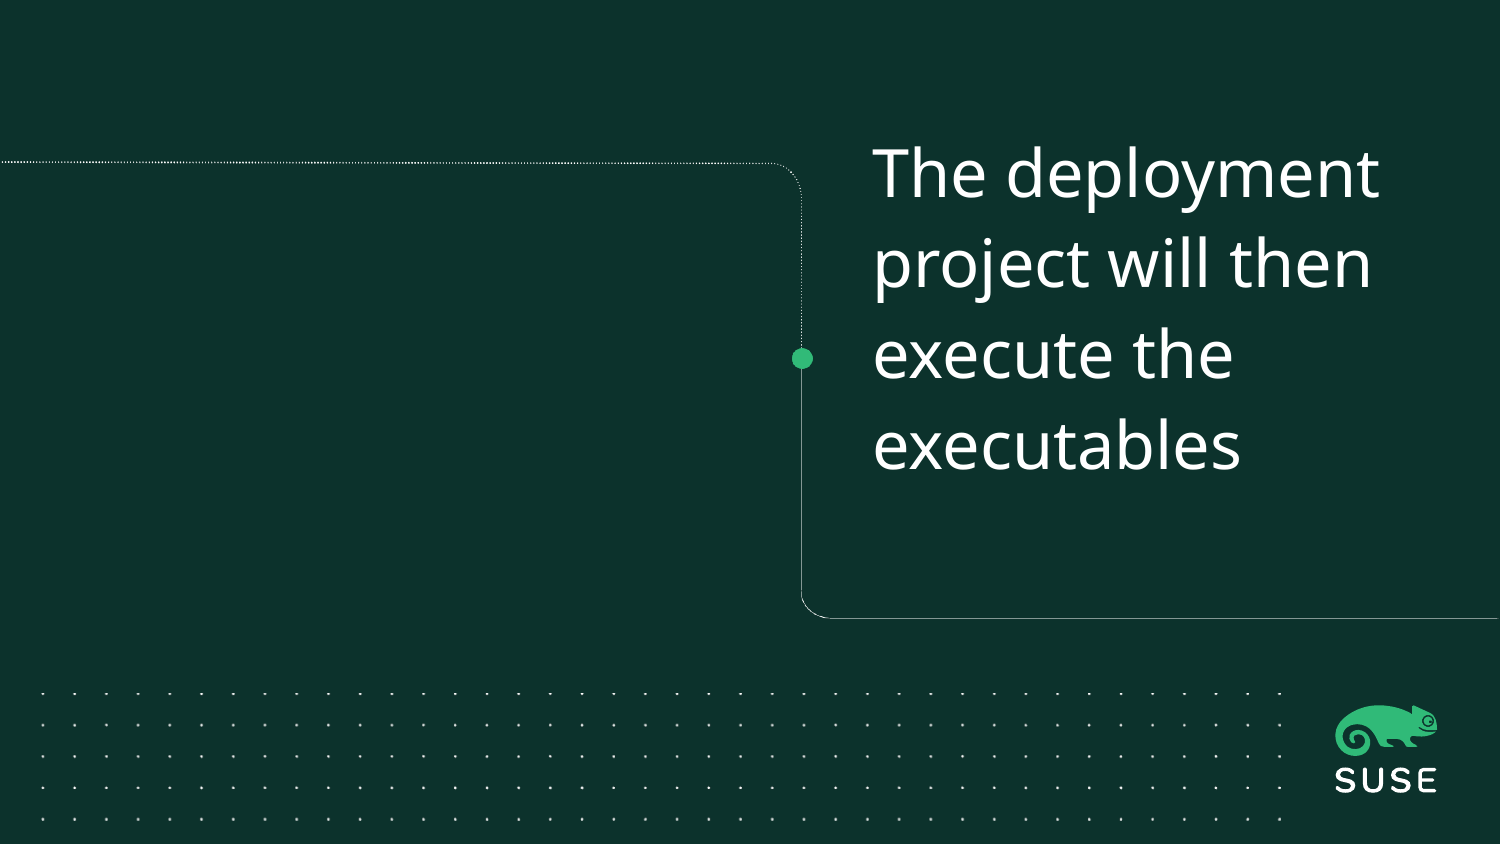

# The deployment project will then execute the executables